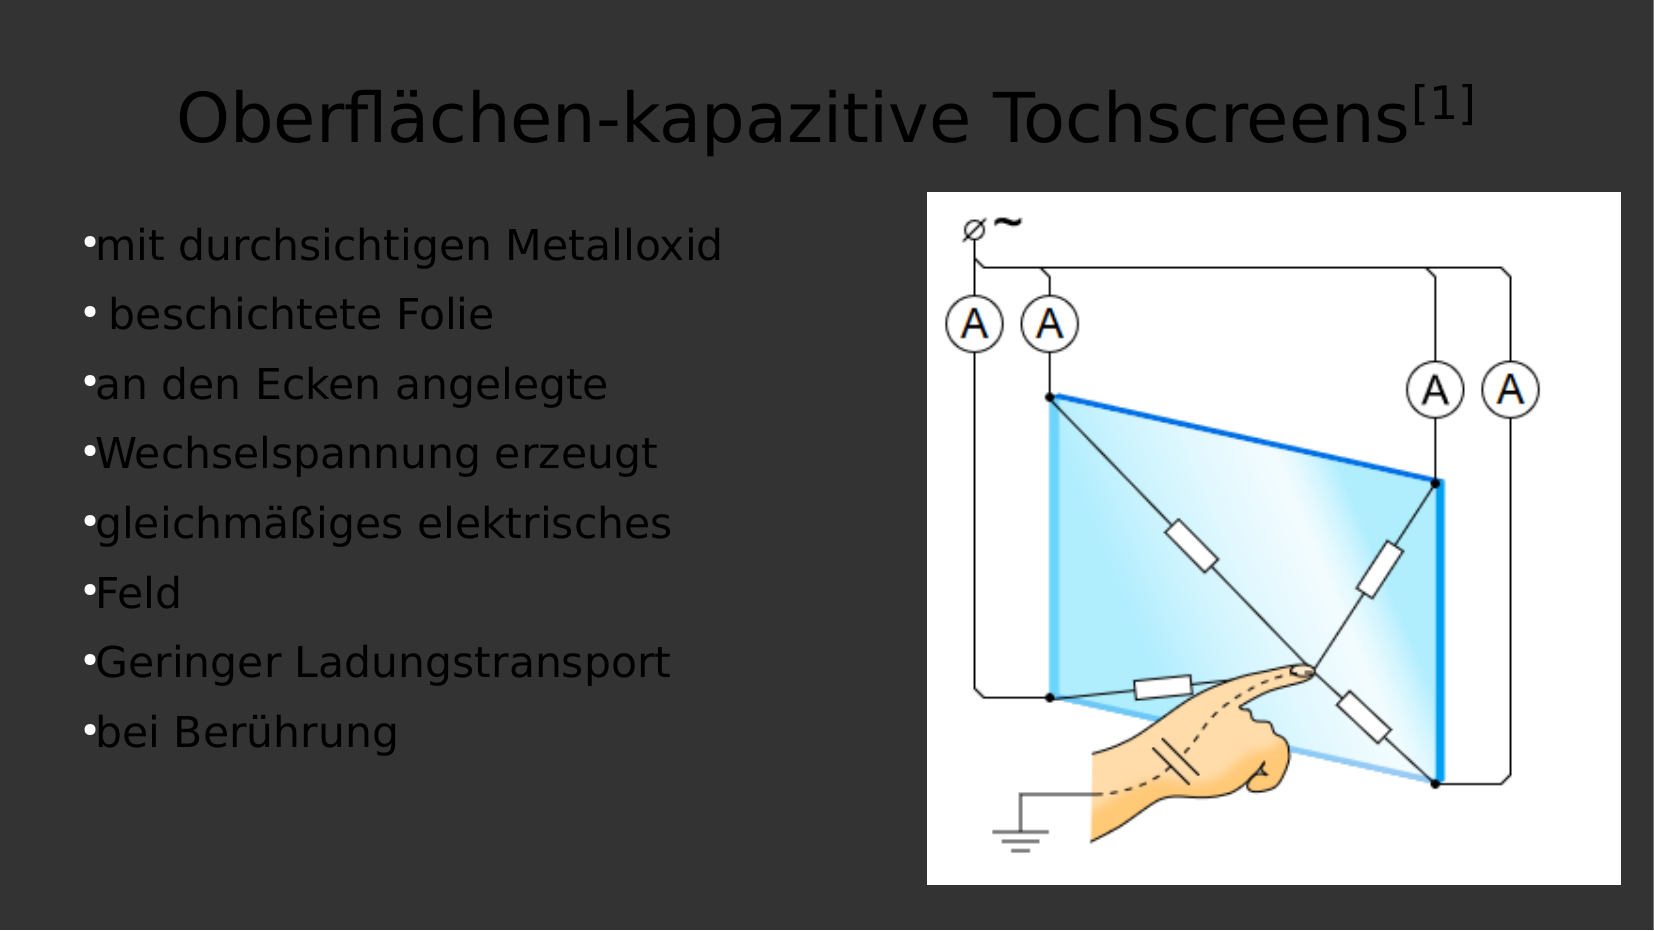

# Oberflächen-kapazitive Tochscreens[1]
mit durchsichtigen Metalloxid
 beschichtete Folie
an den Ecken angelegte
Wechselspannung erzeugt
gleichmäßiges elektrisches
Feld
Geringer Ladungstransport
bei Berührung